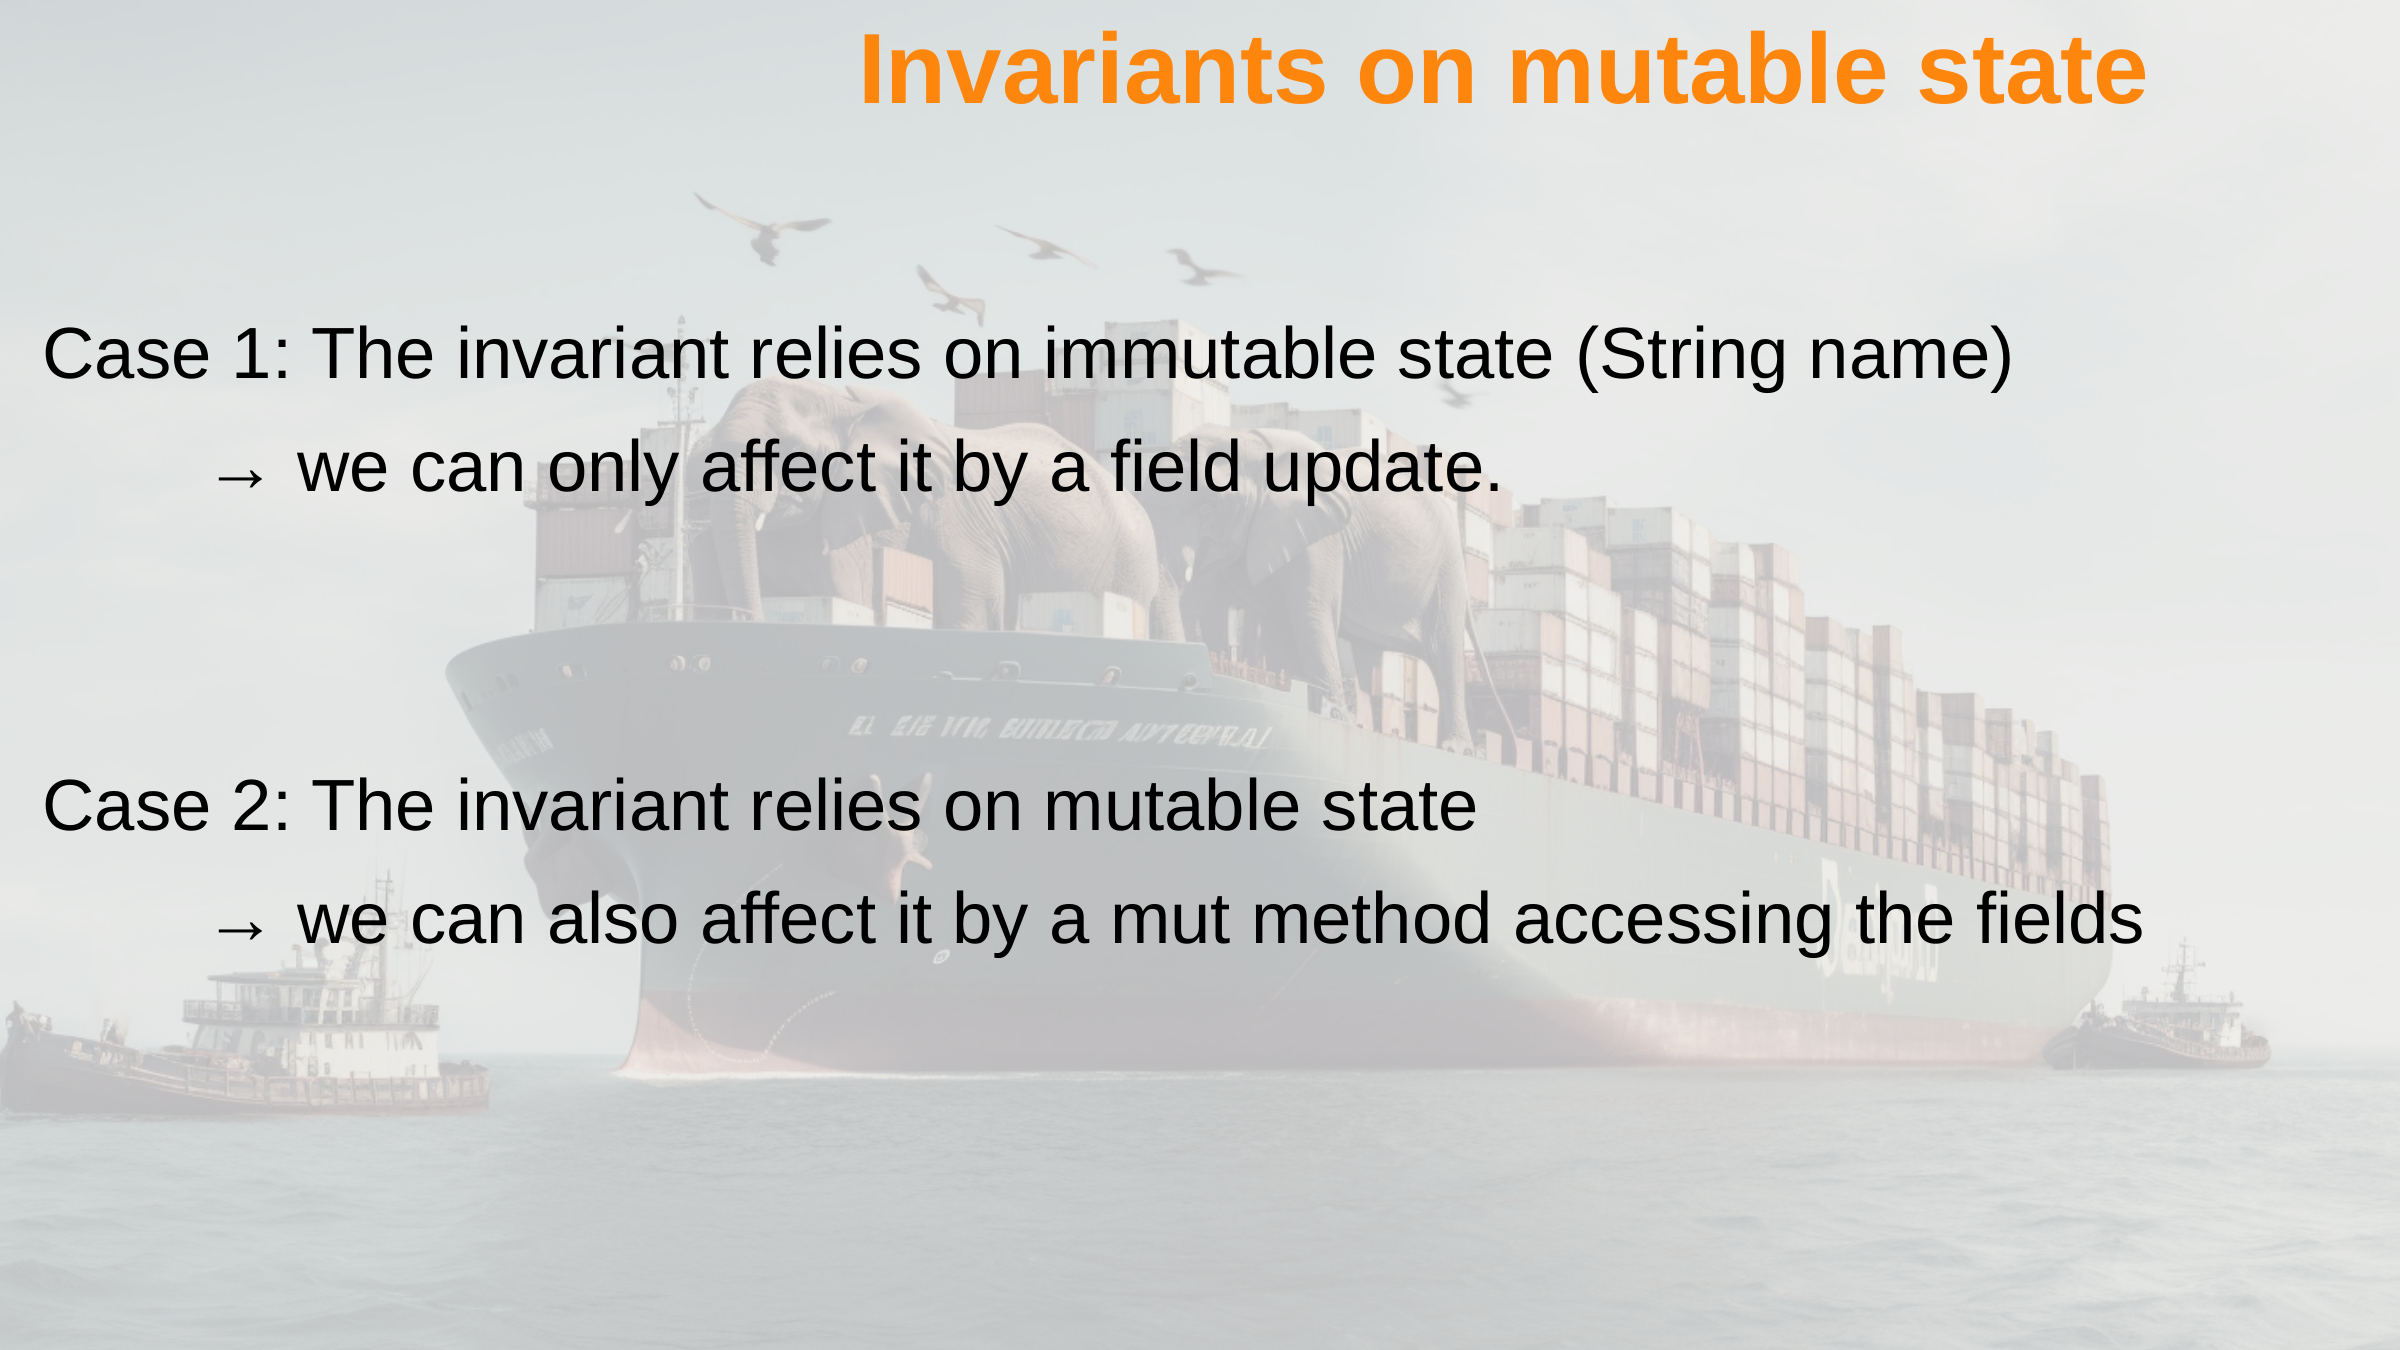

Invariants on mutable state
# Case 1: The invariant relies on immutable state (String name)
 → we can only affect it by a field update.
Case 2: The invariant relies on mutable state
 → we can also affect it by a mut method accessing the fields